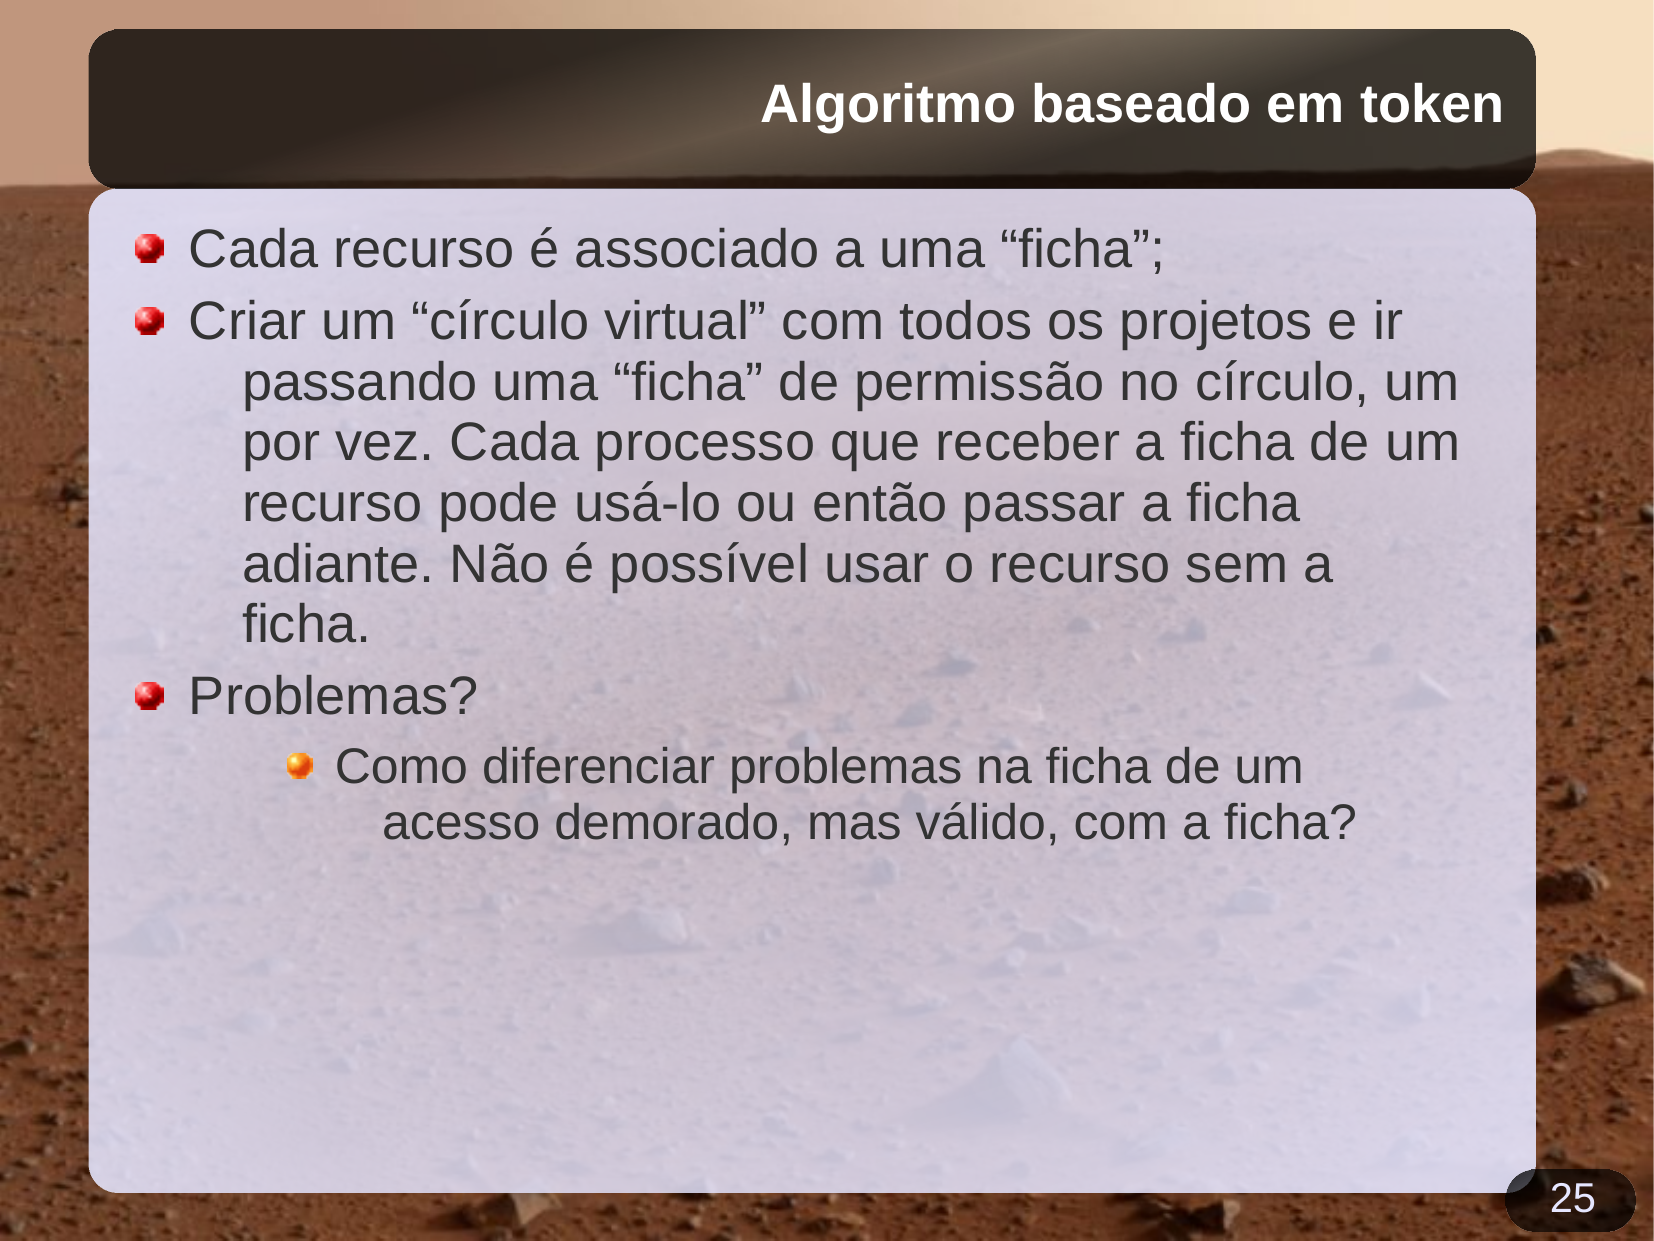

# Algoritmo baseado em token
Cada recurso é associado a uma “ficha”;
Criar um “círculo virtual” com todos os projetos e ir passando uma “ficha” de permissão no círculo, um por vez. Cada processo que receber a ficha de um recurso pode usá-lo ou então passar a ficha adiante. Não é possível usar o recurso sem a ficha.
Problemas?
Como diferenciar problemas na ficha de um acesso demorado, mas válido, com a ficha?